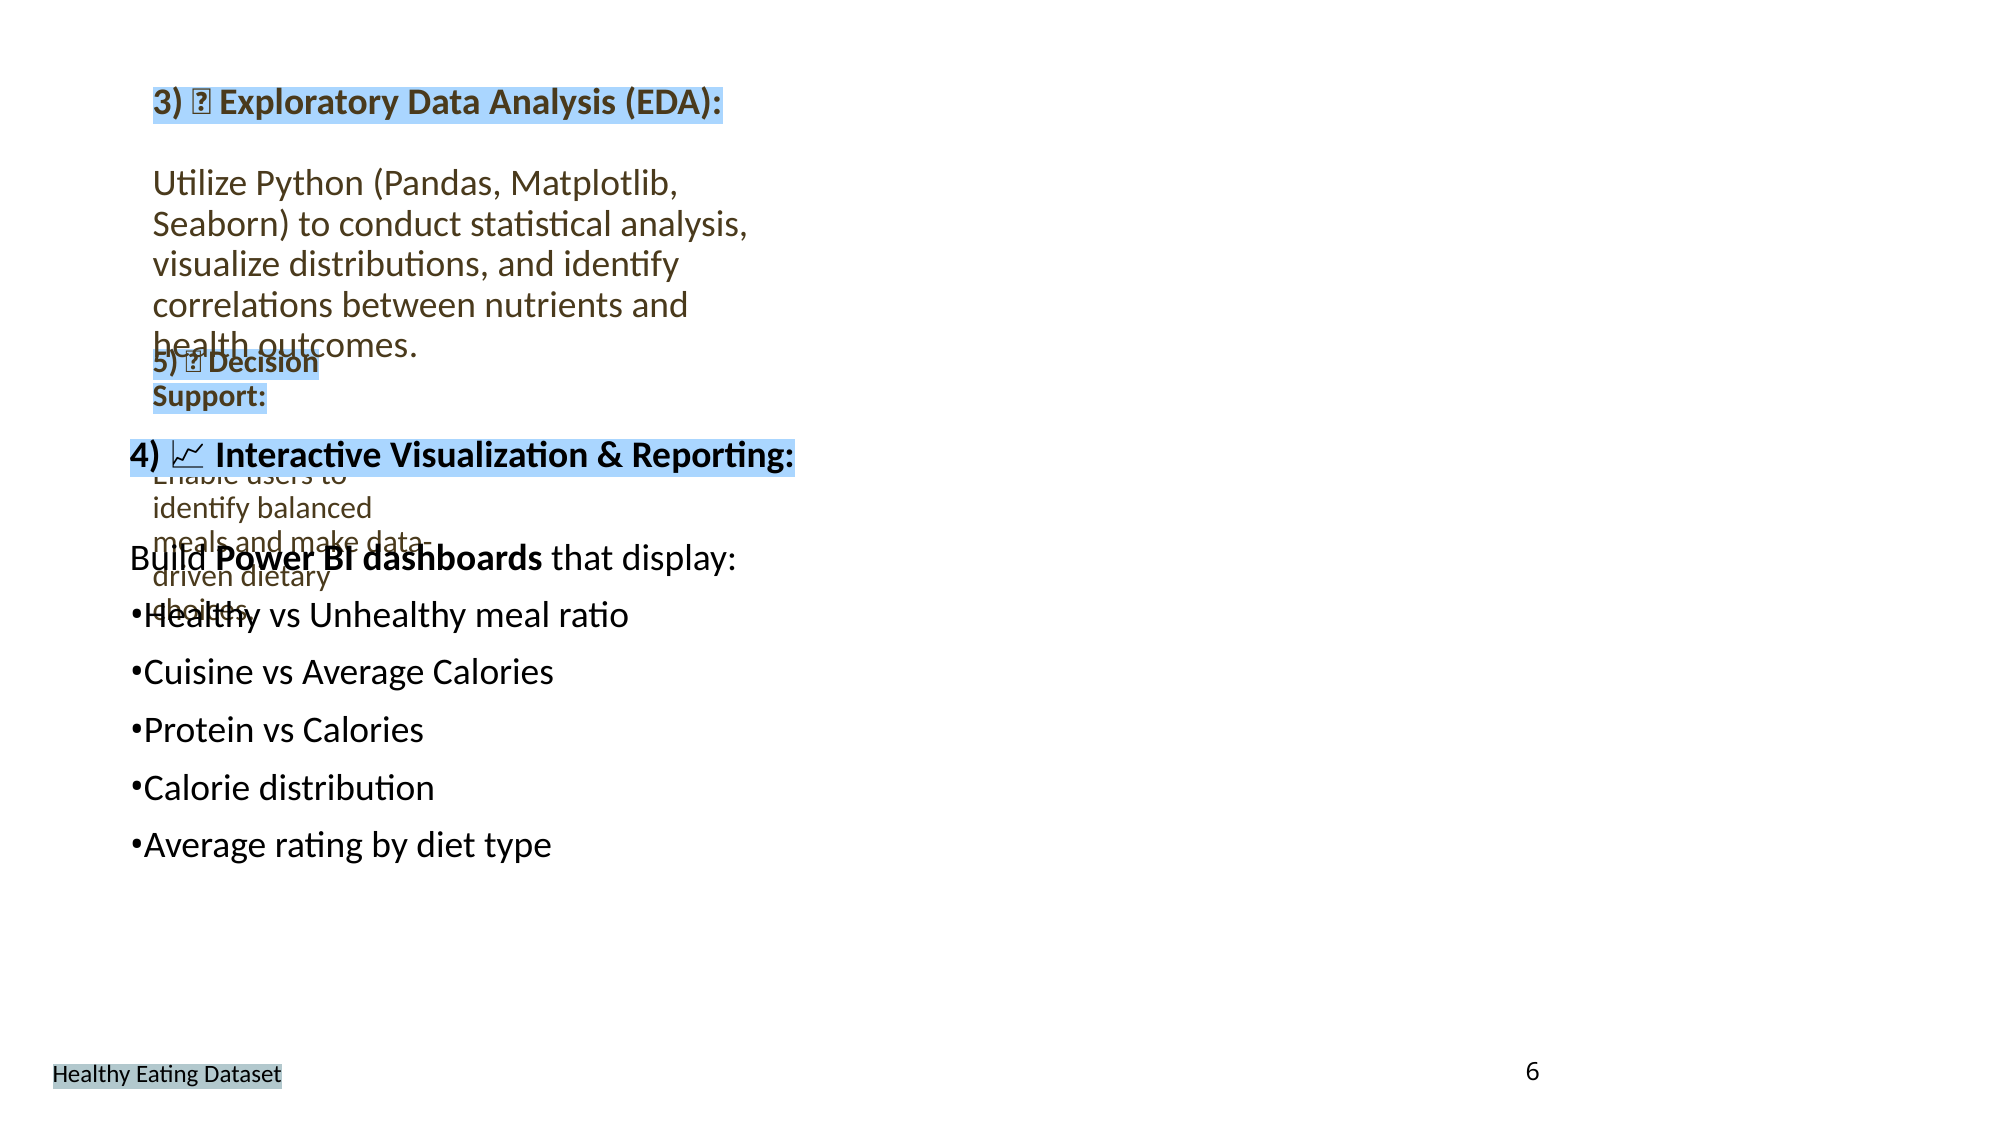

3) 🐍 Exploratory Data Analysis (EDA):
Utilize Python (Pandas, Matplotlib, Seaborn) to conduct statistical analysis, visualize distributions, and identify correlations between nutrients and health outcomes.
# 5) 💡 Decision Support:
Enable users to identify balanced meals and make data-driven dietary choices.
4) 📈 Interactive Visualization & Reporting:
Build Power BI dashboards that display:
Healthy vs Unhealthy meal ratio
Cuisine vs Average Calories
Protein vs Calories
Calorie distribution
Average rating by diet type
Healthy Eating Dataset